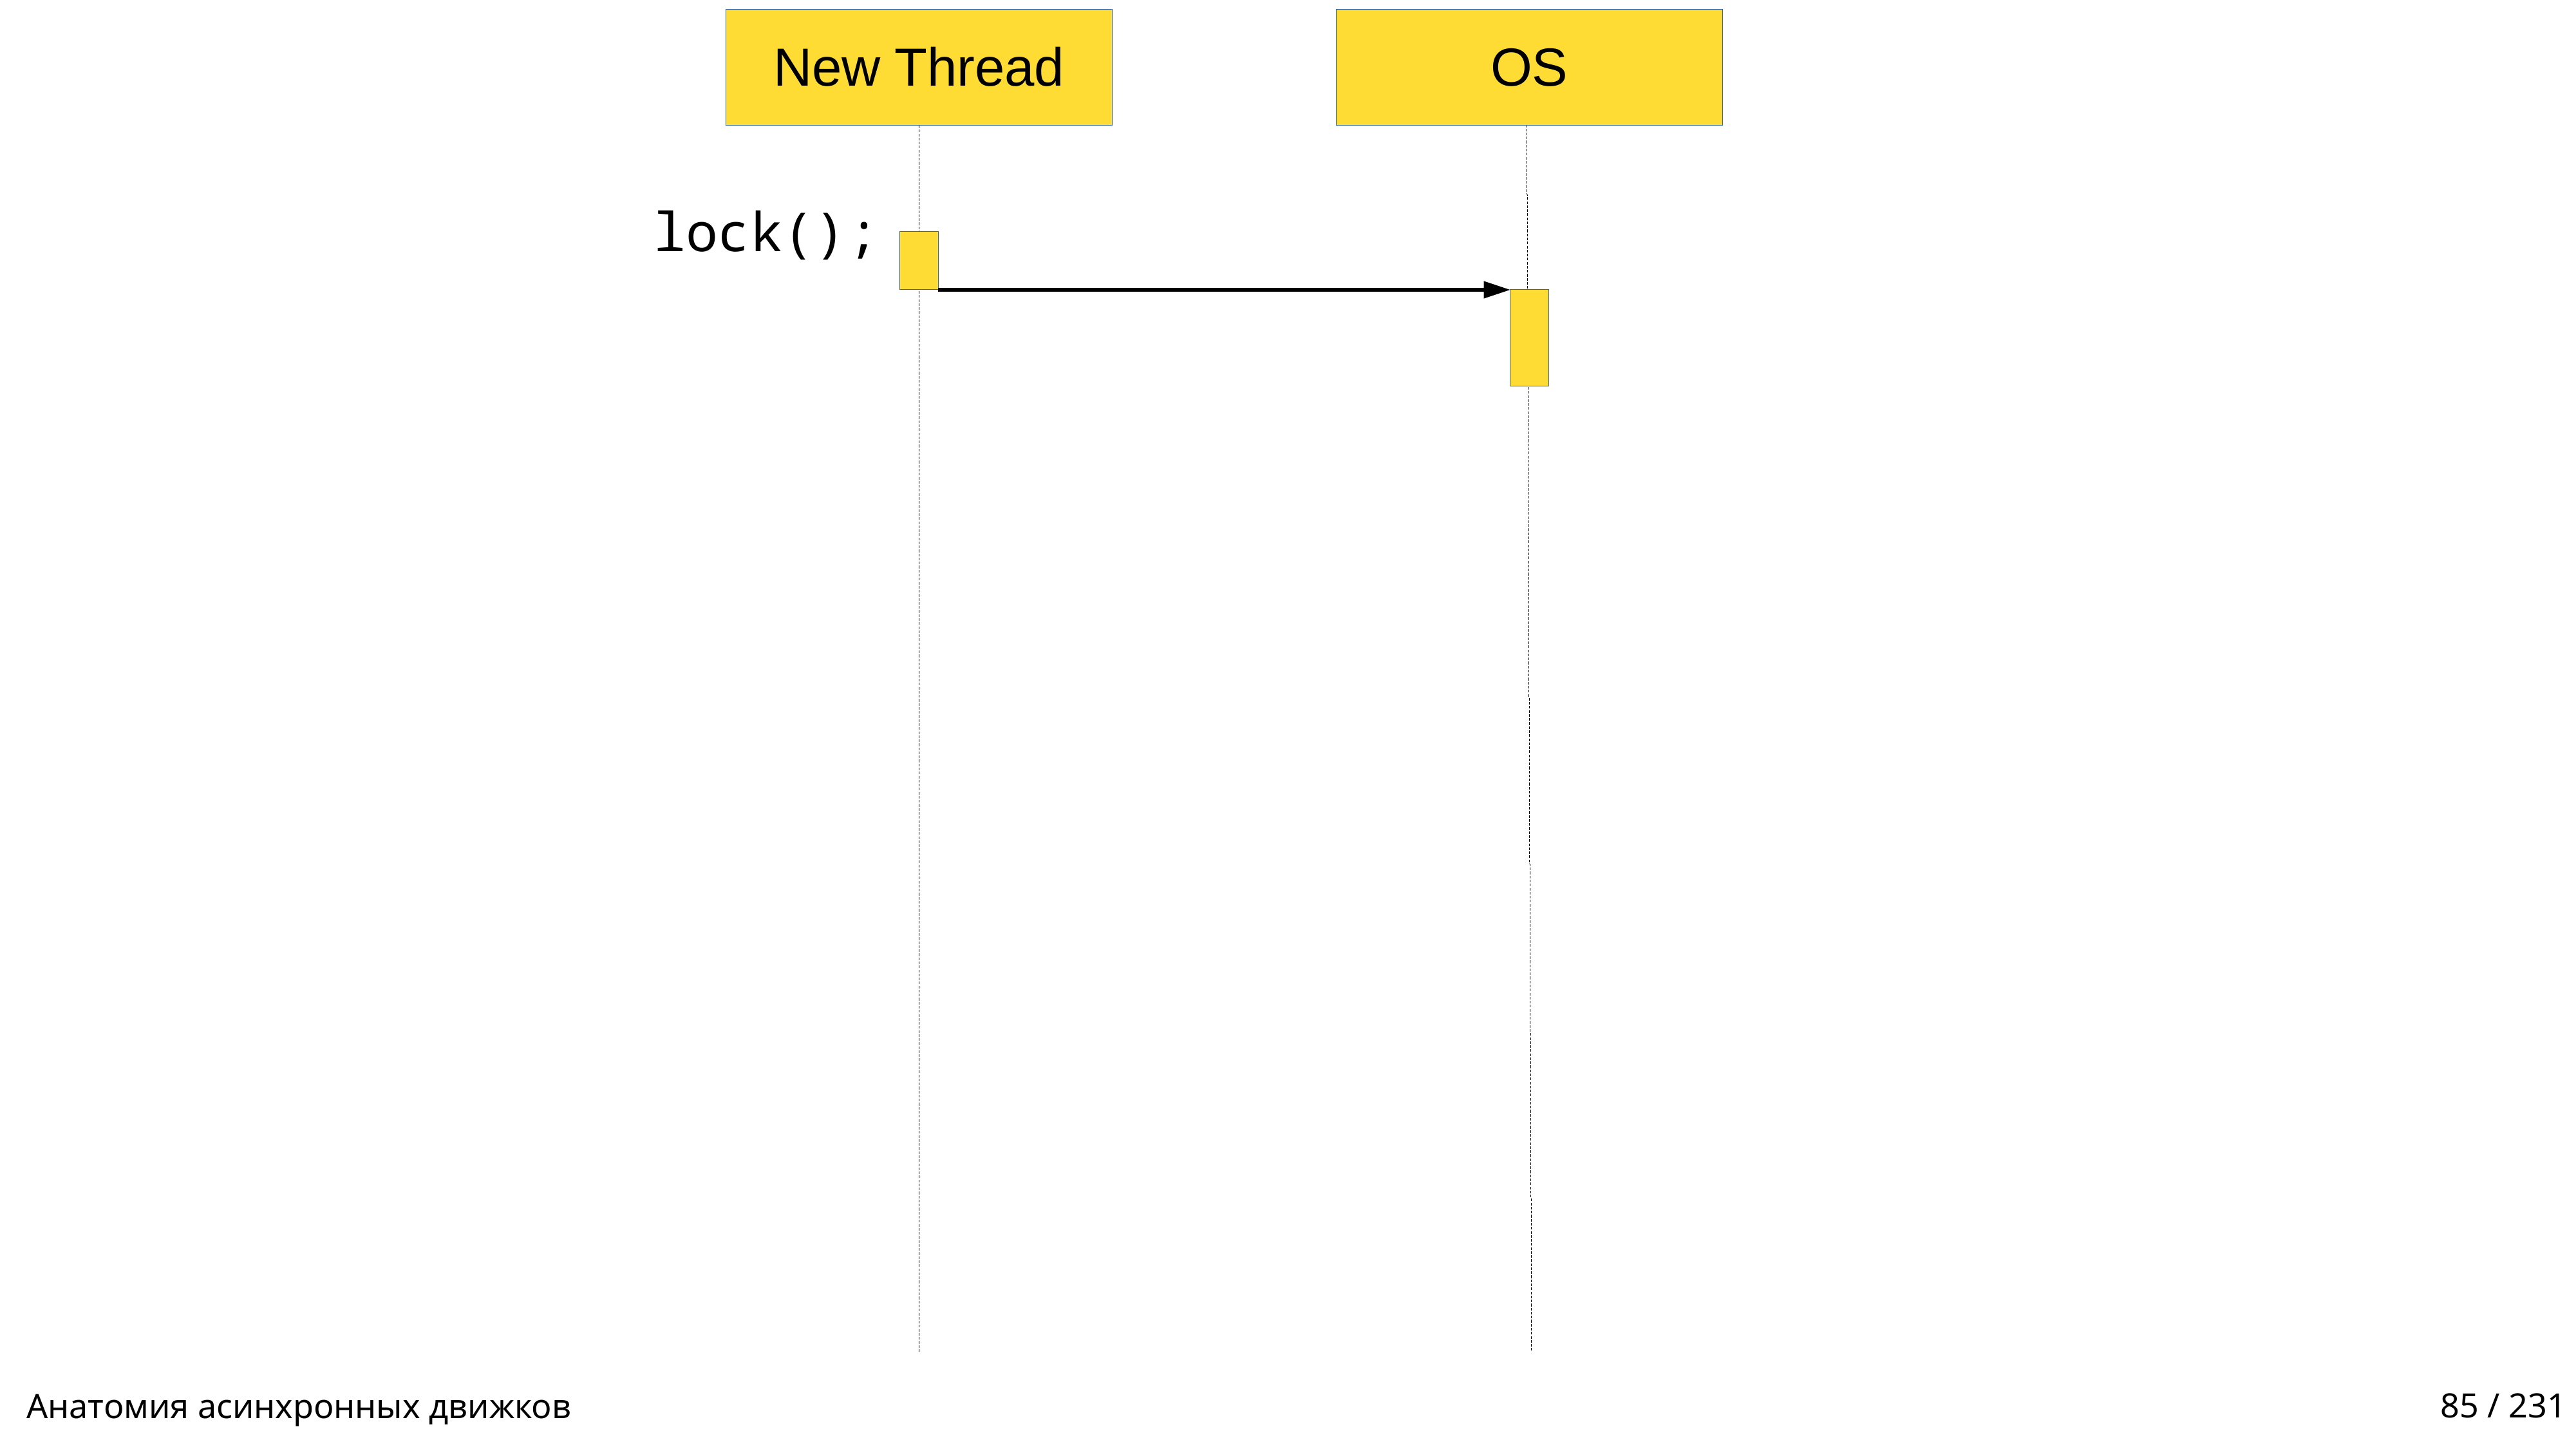

New Thread
OS
lock();
# Анатомия асинхронных движков